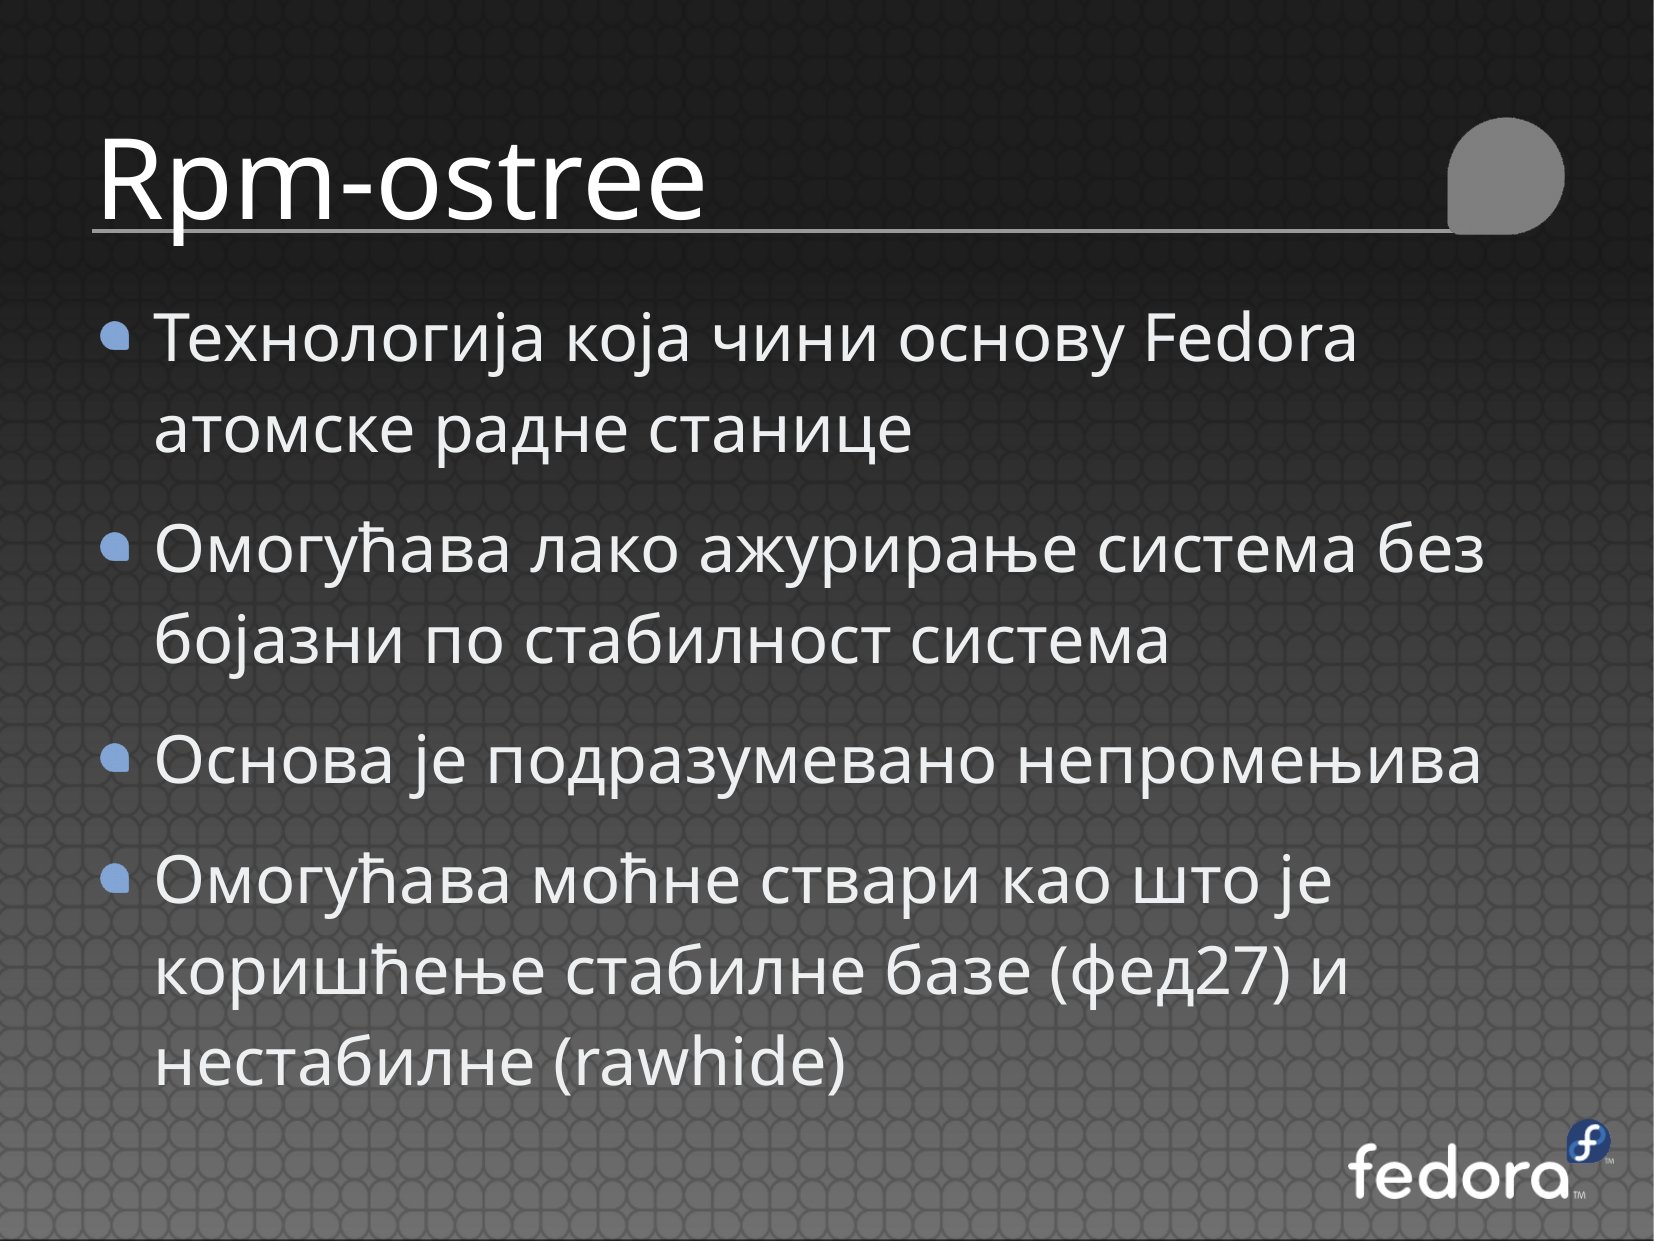

Rpm-ostree
# Технологија која чини основу Fedora атомске радне станице
Омогућава лако ажурирање система без бојазни по стабилност система
Основа је подразумевано непромењива
Омогућава моћне ствари као што је коришћење стабилне базе (фед27) и нестабилне (rawhide)